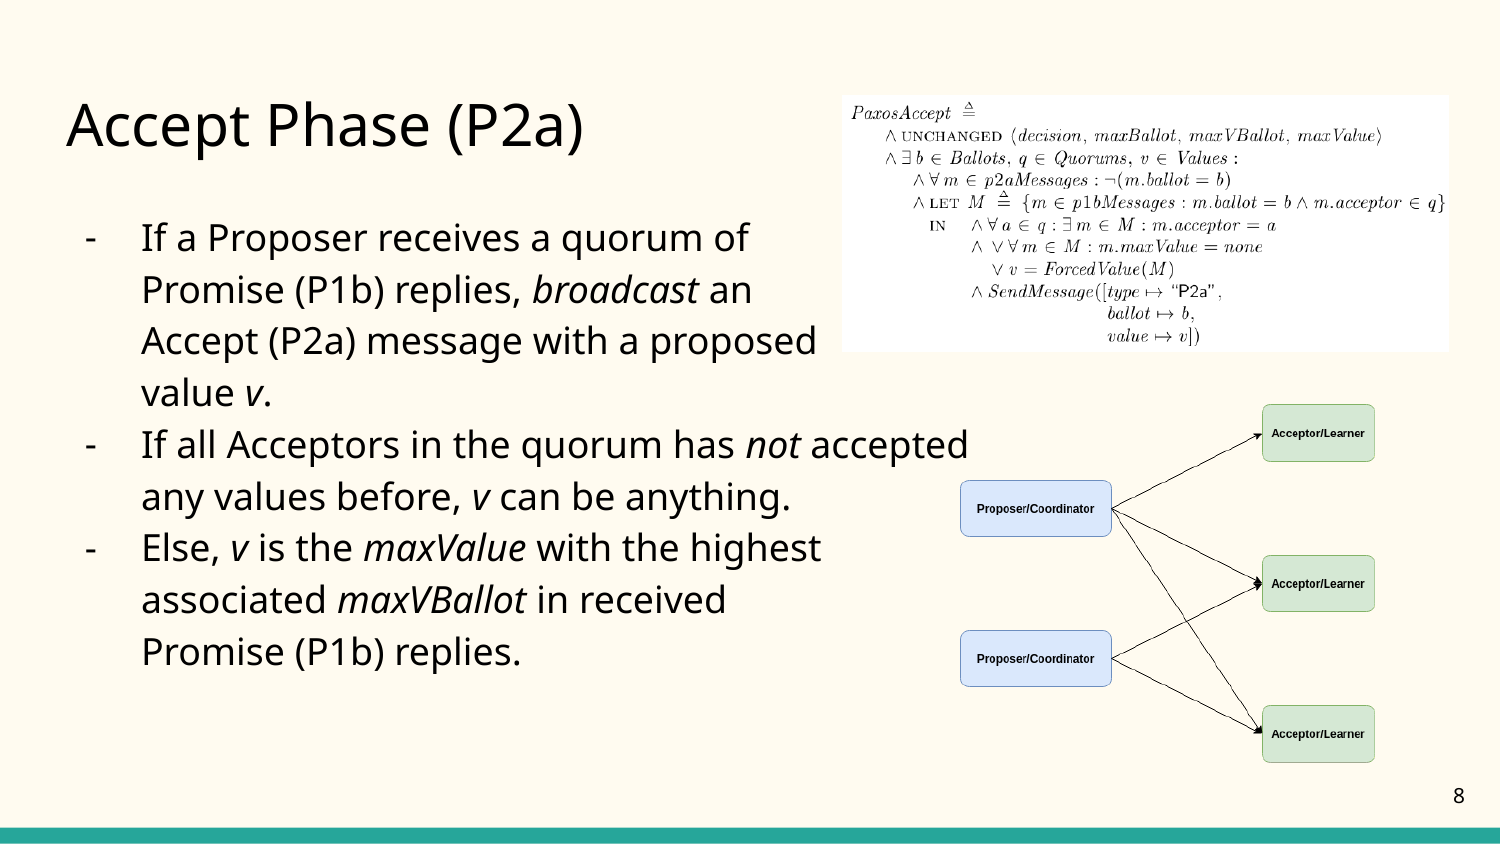

# Accept Phase (P2a)
If a Proposer receives a quorum of
Promise (P1b) replies, broadcast an
Accept (P2a) message with a proposed
value v.
If all Acceptors in the quorum has not accepted
any values before, v can be anything.
Else, v is the maxValue with the highest
associated maxVBallot in received
Promise (P1b) replies.